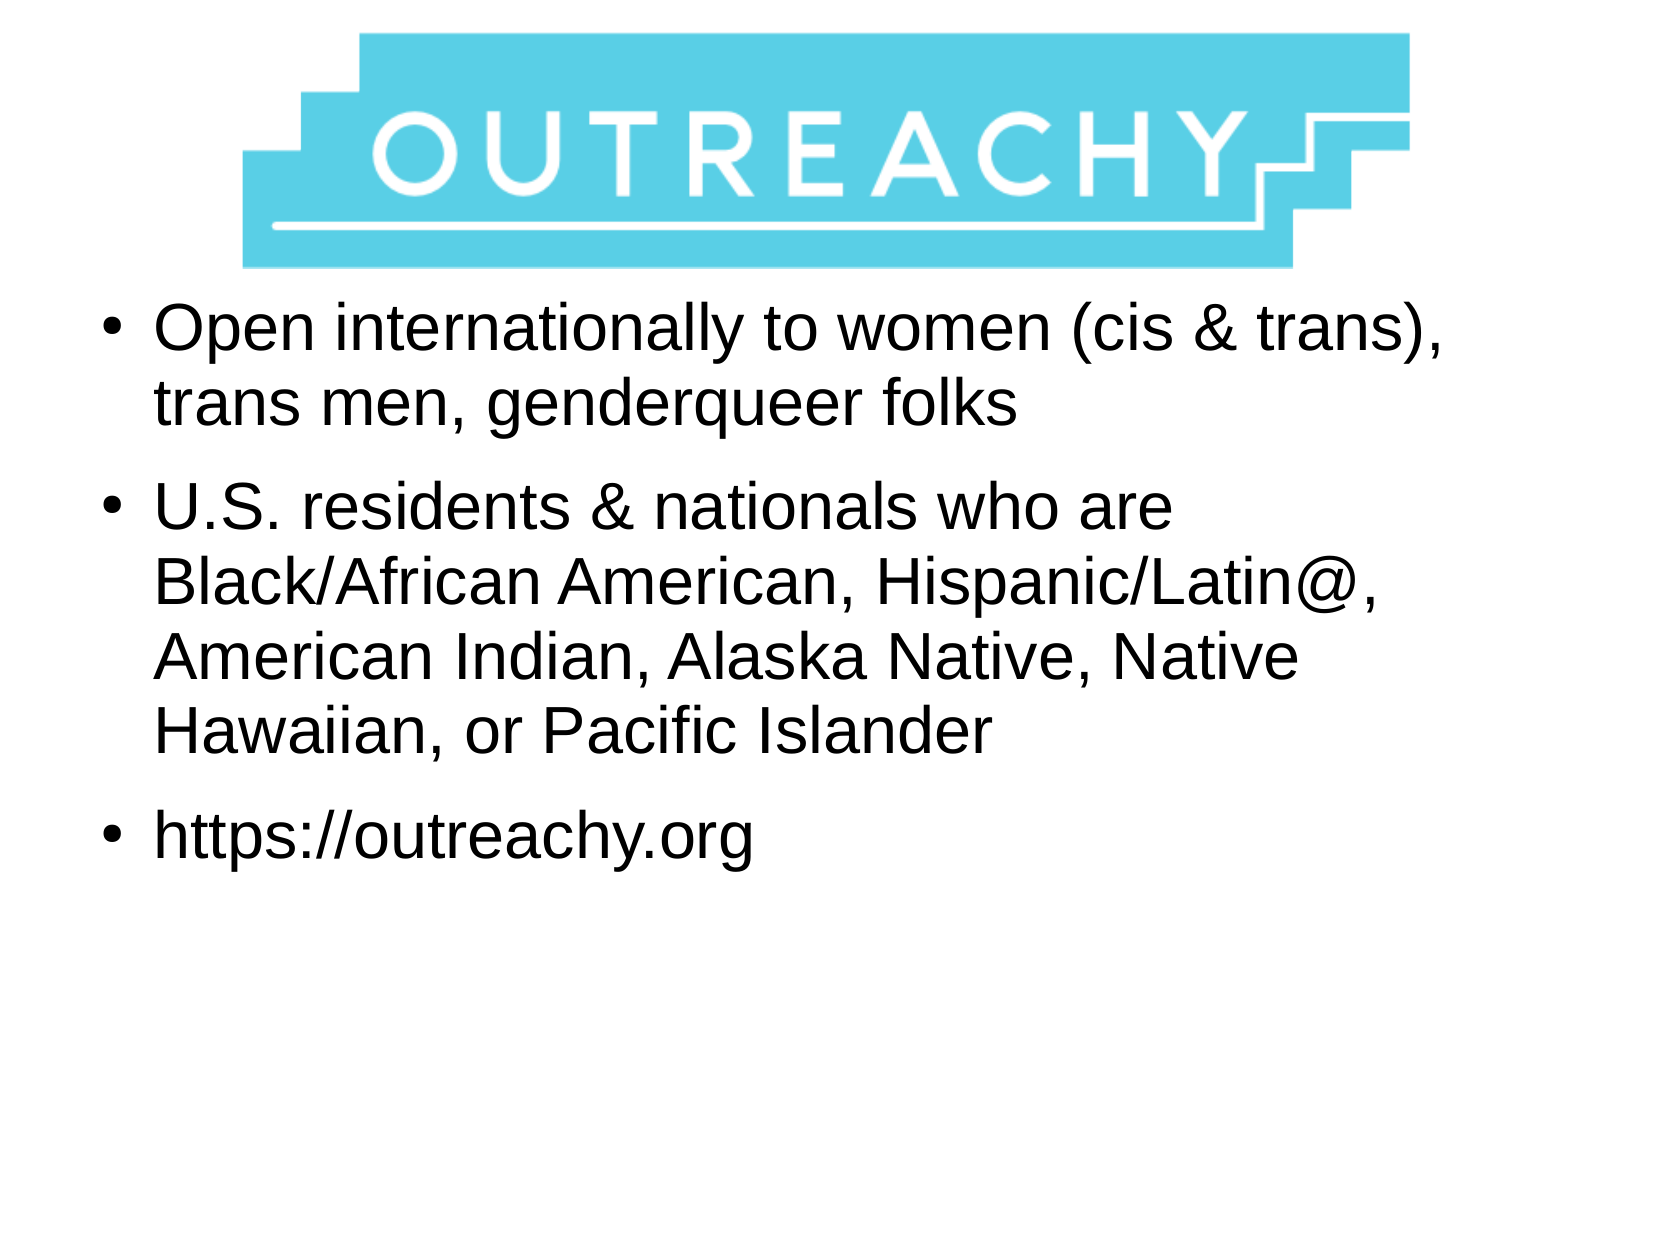

# Outreachy
Open internationally to women (cis & trans),
trans men, genderqueer folks
U.S. residents & nationals who are Black/African American, Hispanic/Latin@, American Indian, Alaska Native, Native Hawaiian, or Pacific Islander
https://outreachy.org